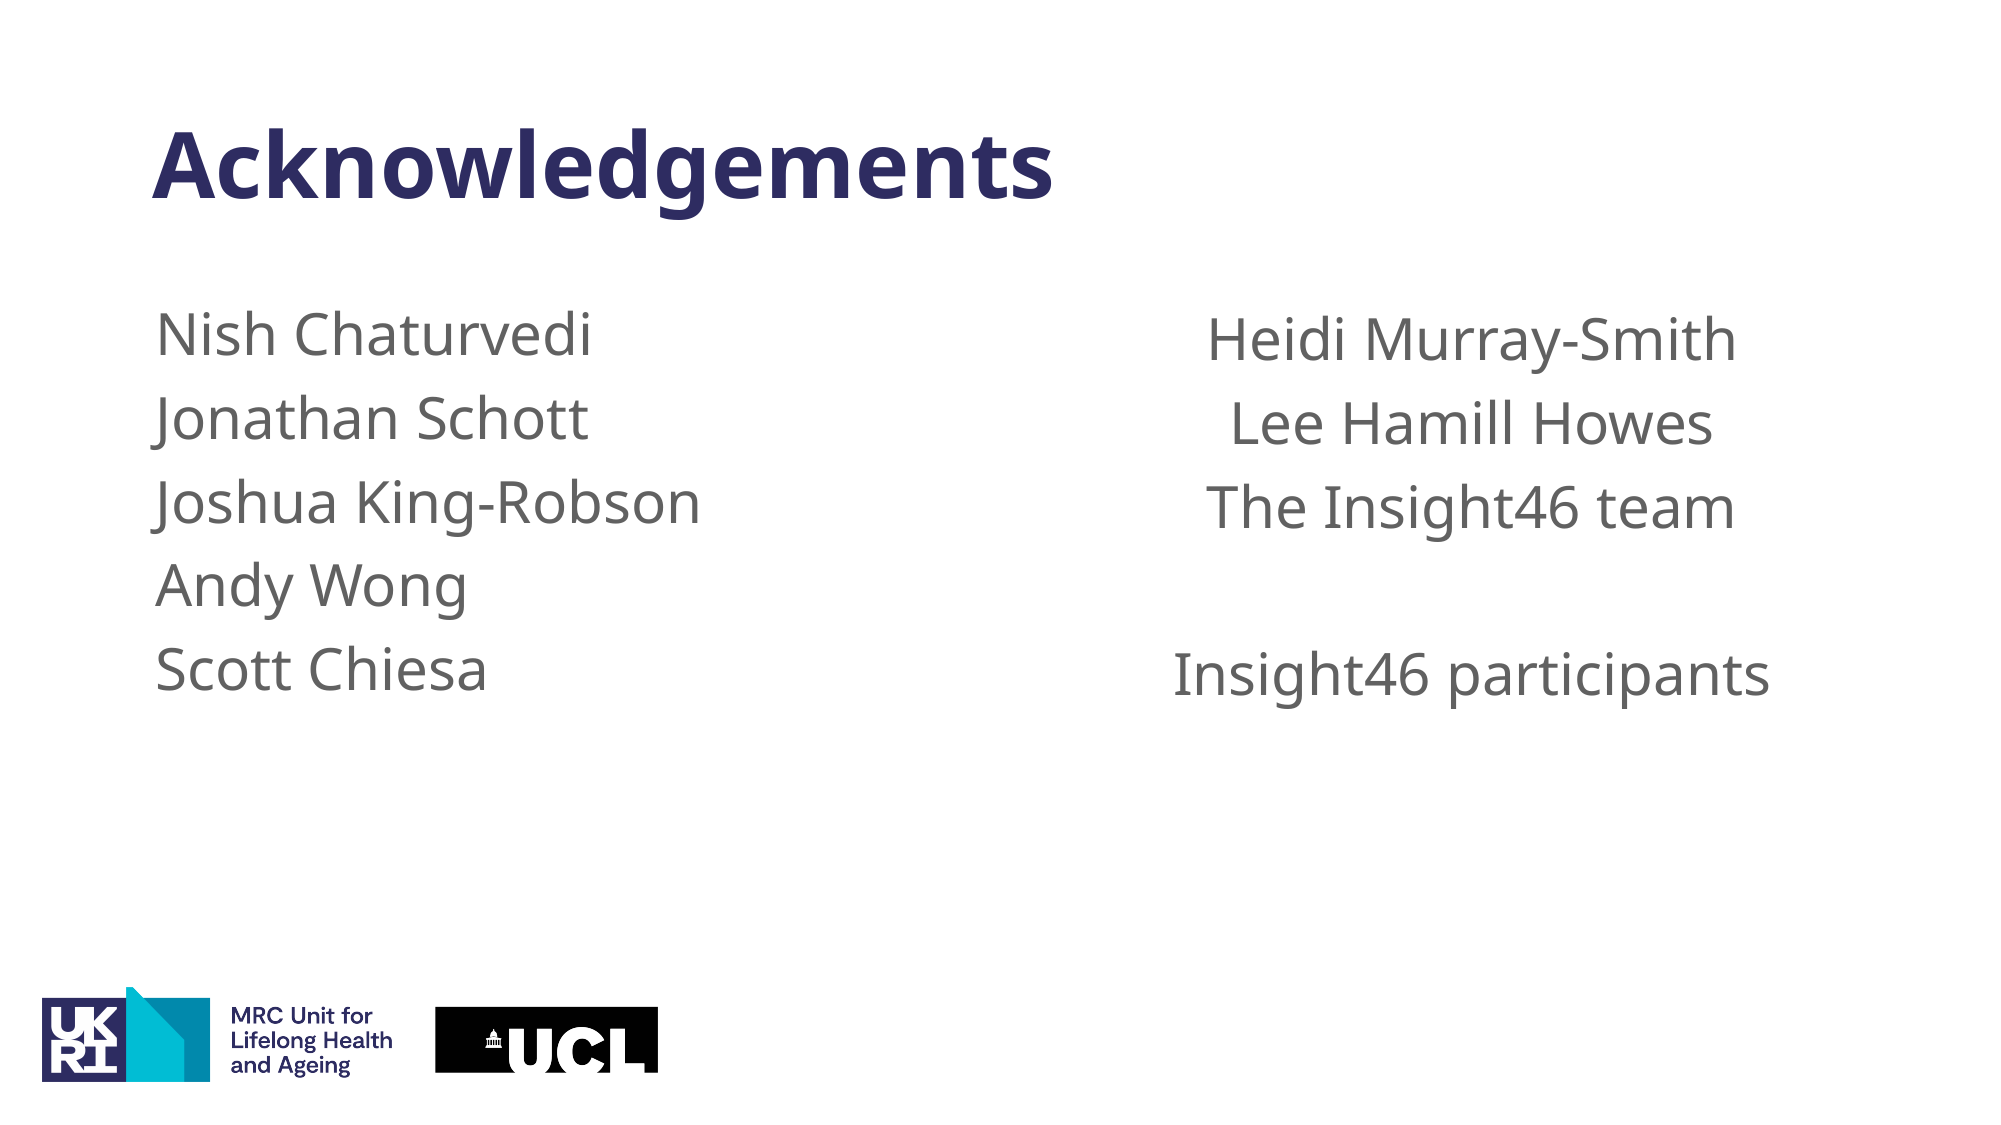

# Acknowledgements
Nish Chaturvedi
Jonathan Schott
Joshua King-Robson
Andy Wong
Scott Chiesa
Heidi Murray-Smith
Lee Hamill Howes
The Insight46 team
Insight46 participants